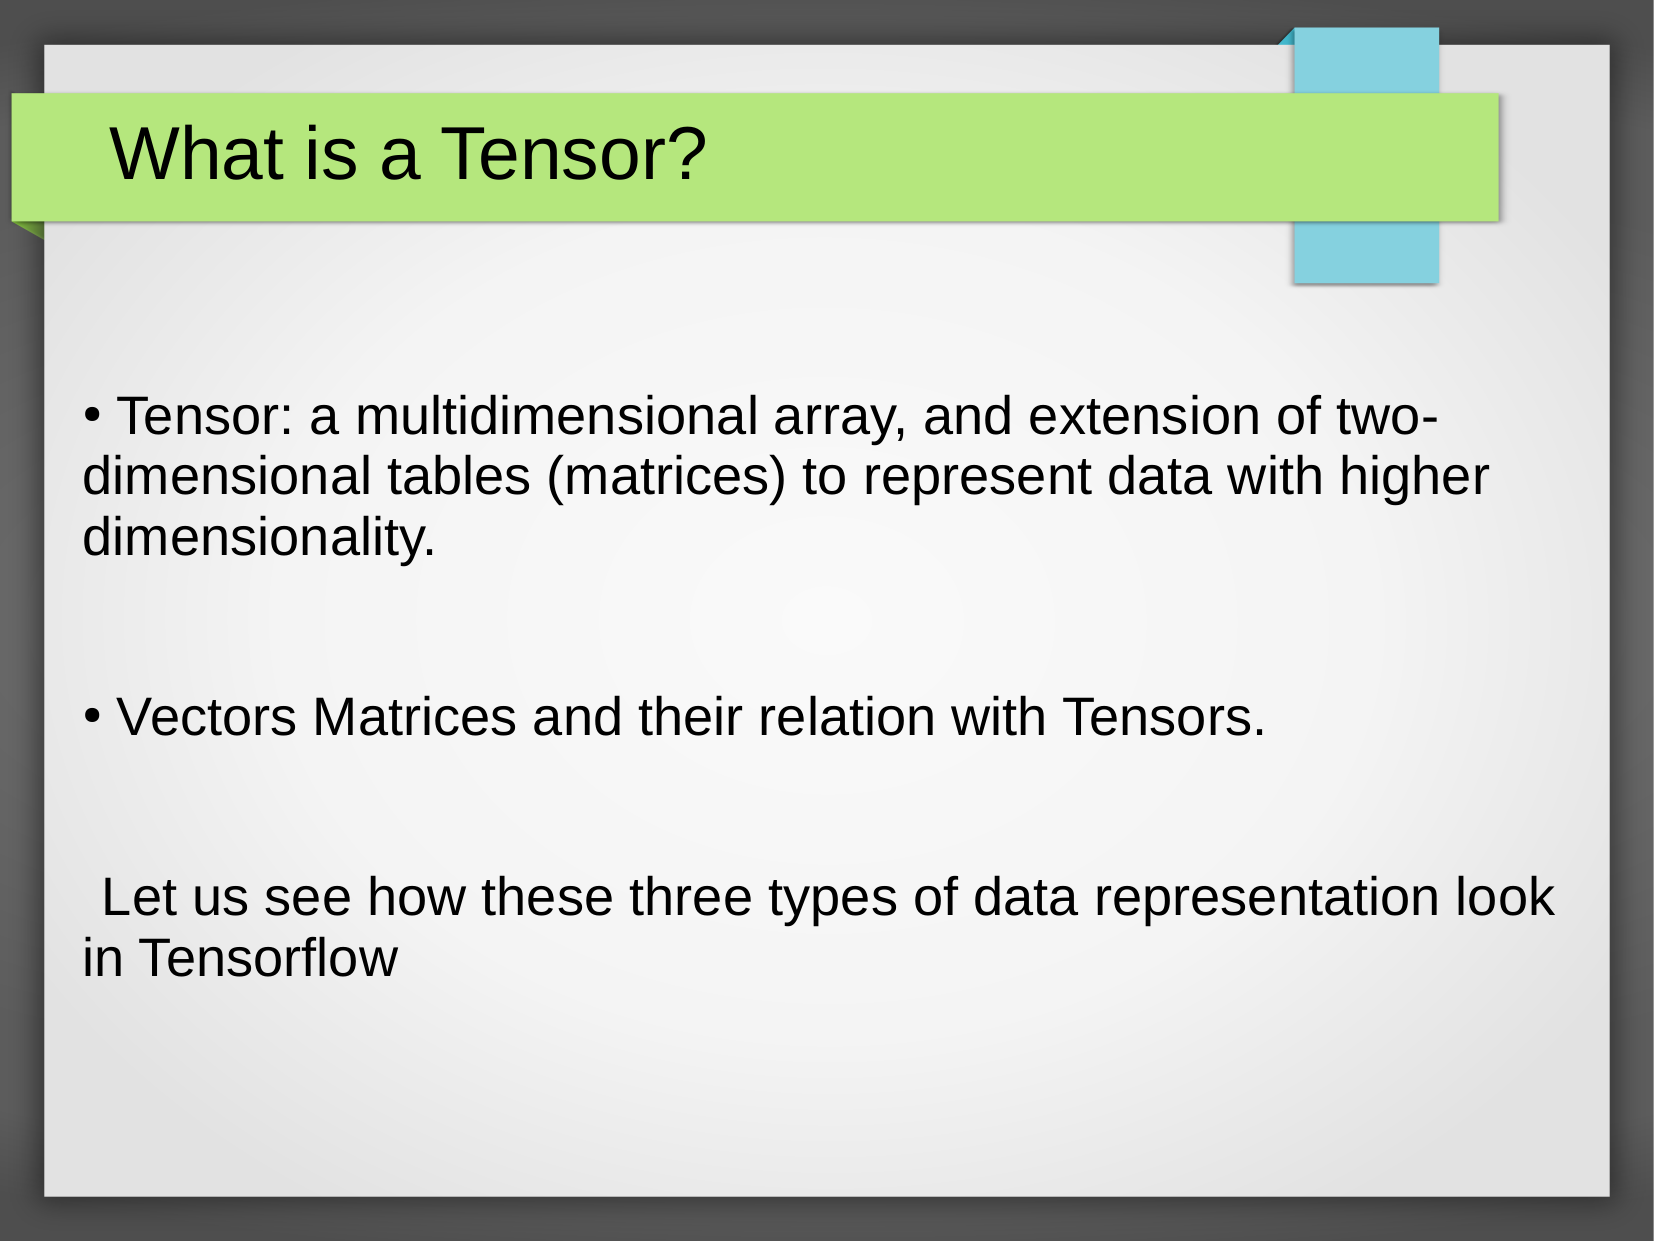

# What is a Tensor?
 Tensor: a multidimensional array, and extension of two-dimensional tables (matrices) to represent data with higher dimensionality.
 Vectors Matrices and their relation with Tensors.
Let us see how these three types of data representation look in Tensorflow